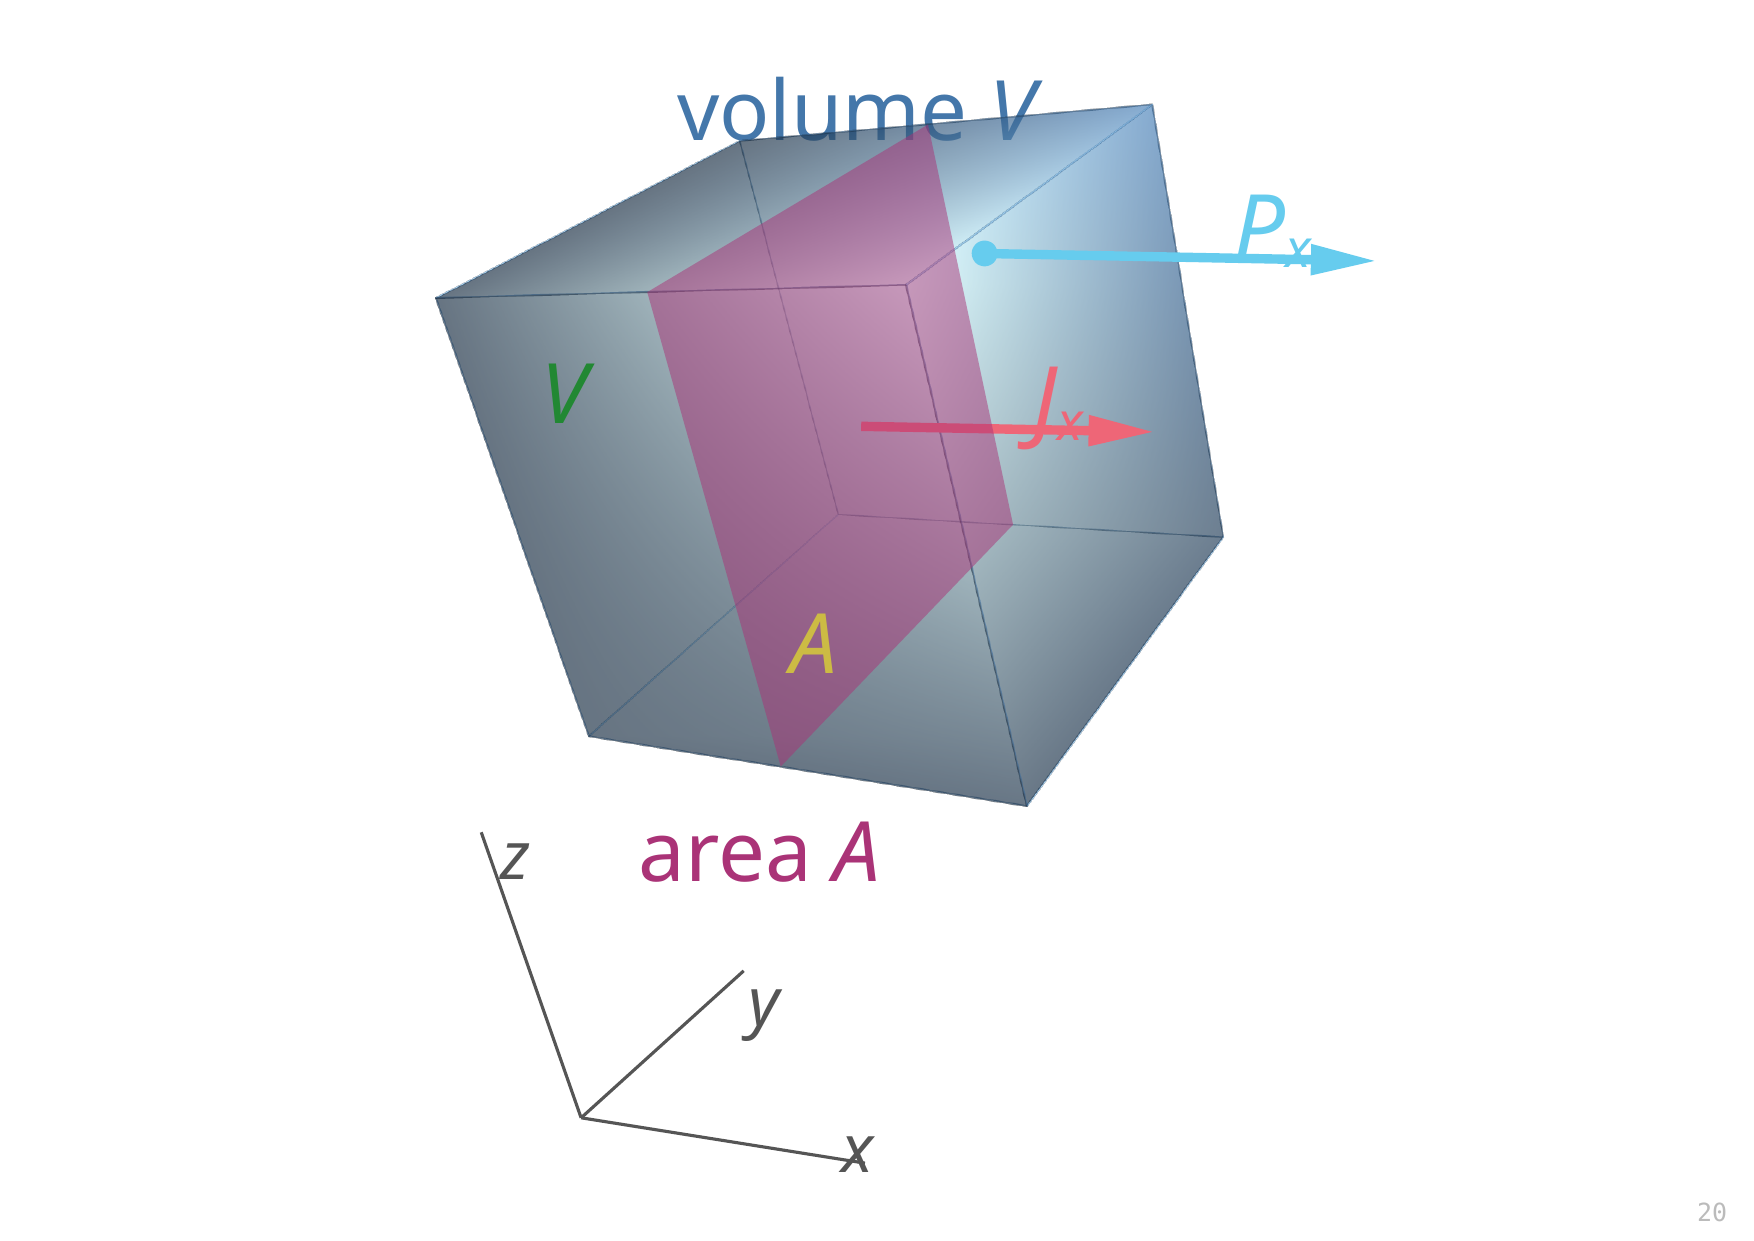

volume V
Px
Jx
V
A
area A
z
y
x